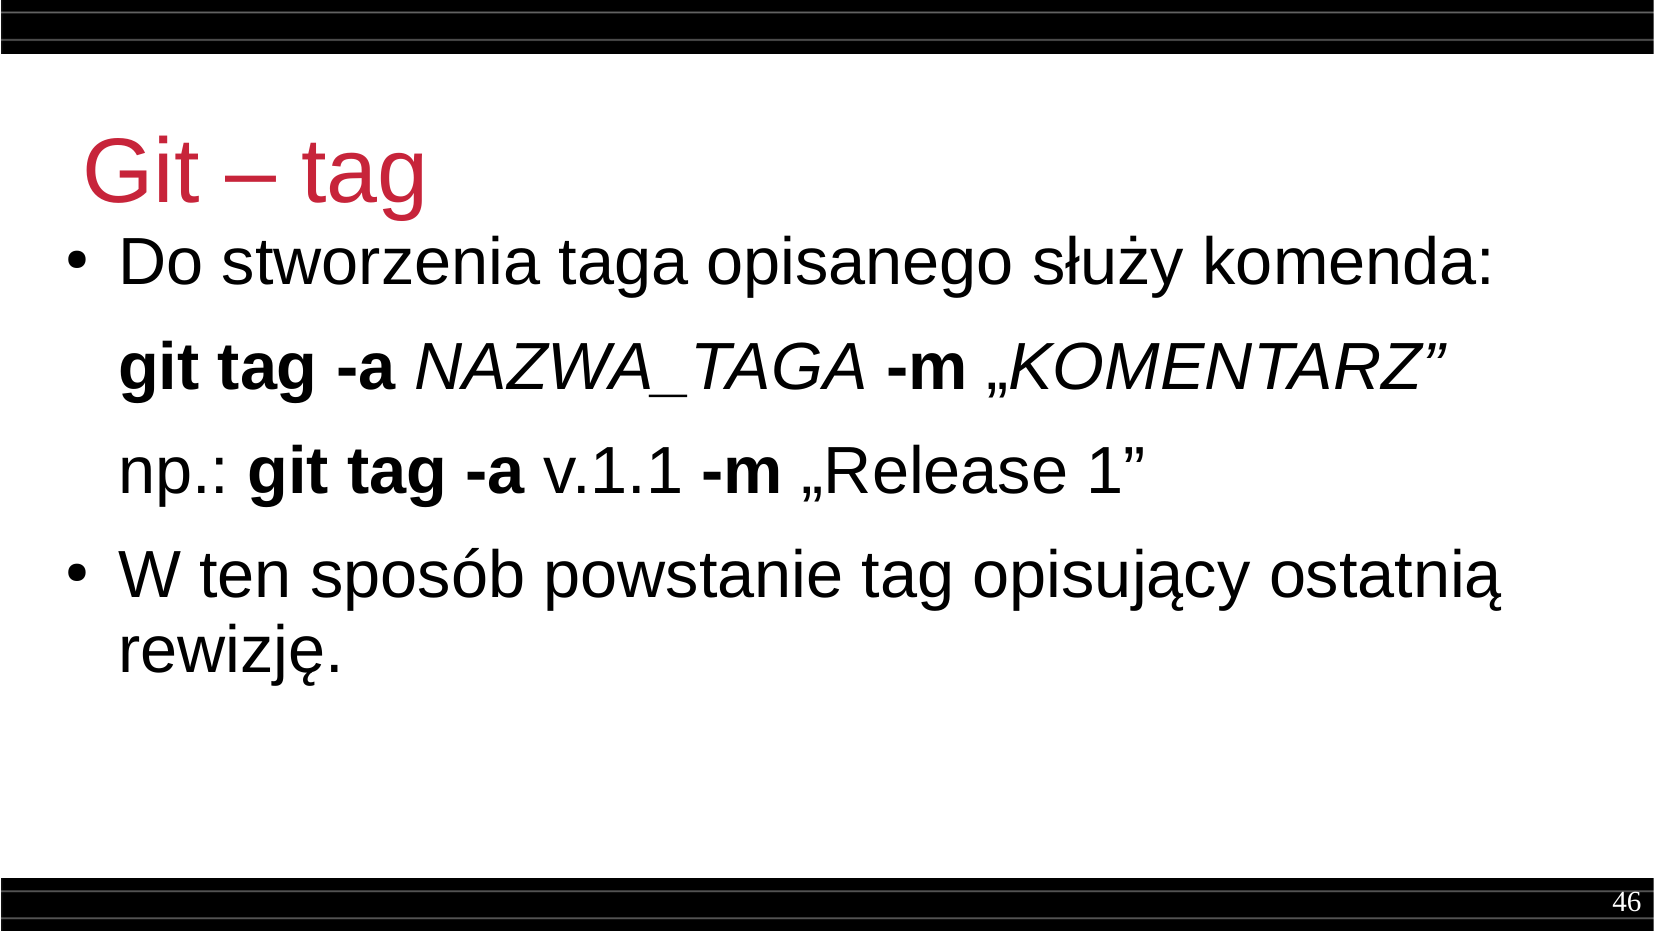

# Git – tag
Do stworzenia taga opisanego służy komenda:
git tag -a NAZWA_TAGA -m „KOMENTARZ”
np.: git tag -a v.1.1 -m „Release 1”
W ten sposób powstanie tag opisujący ostatnią rewizję.